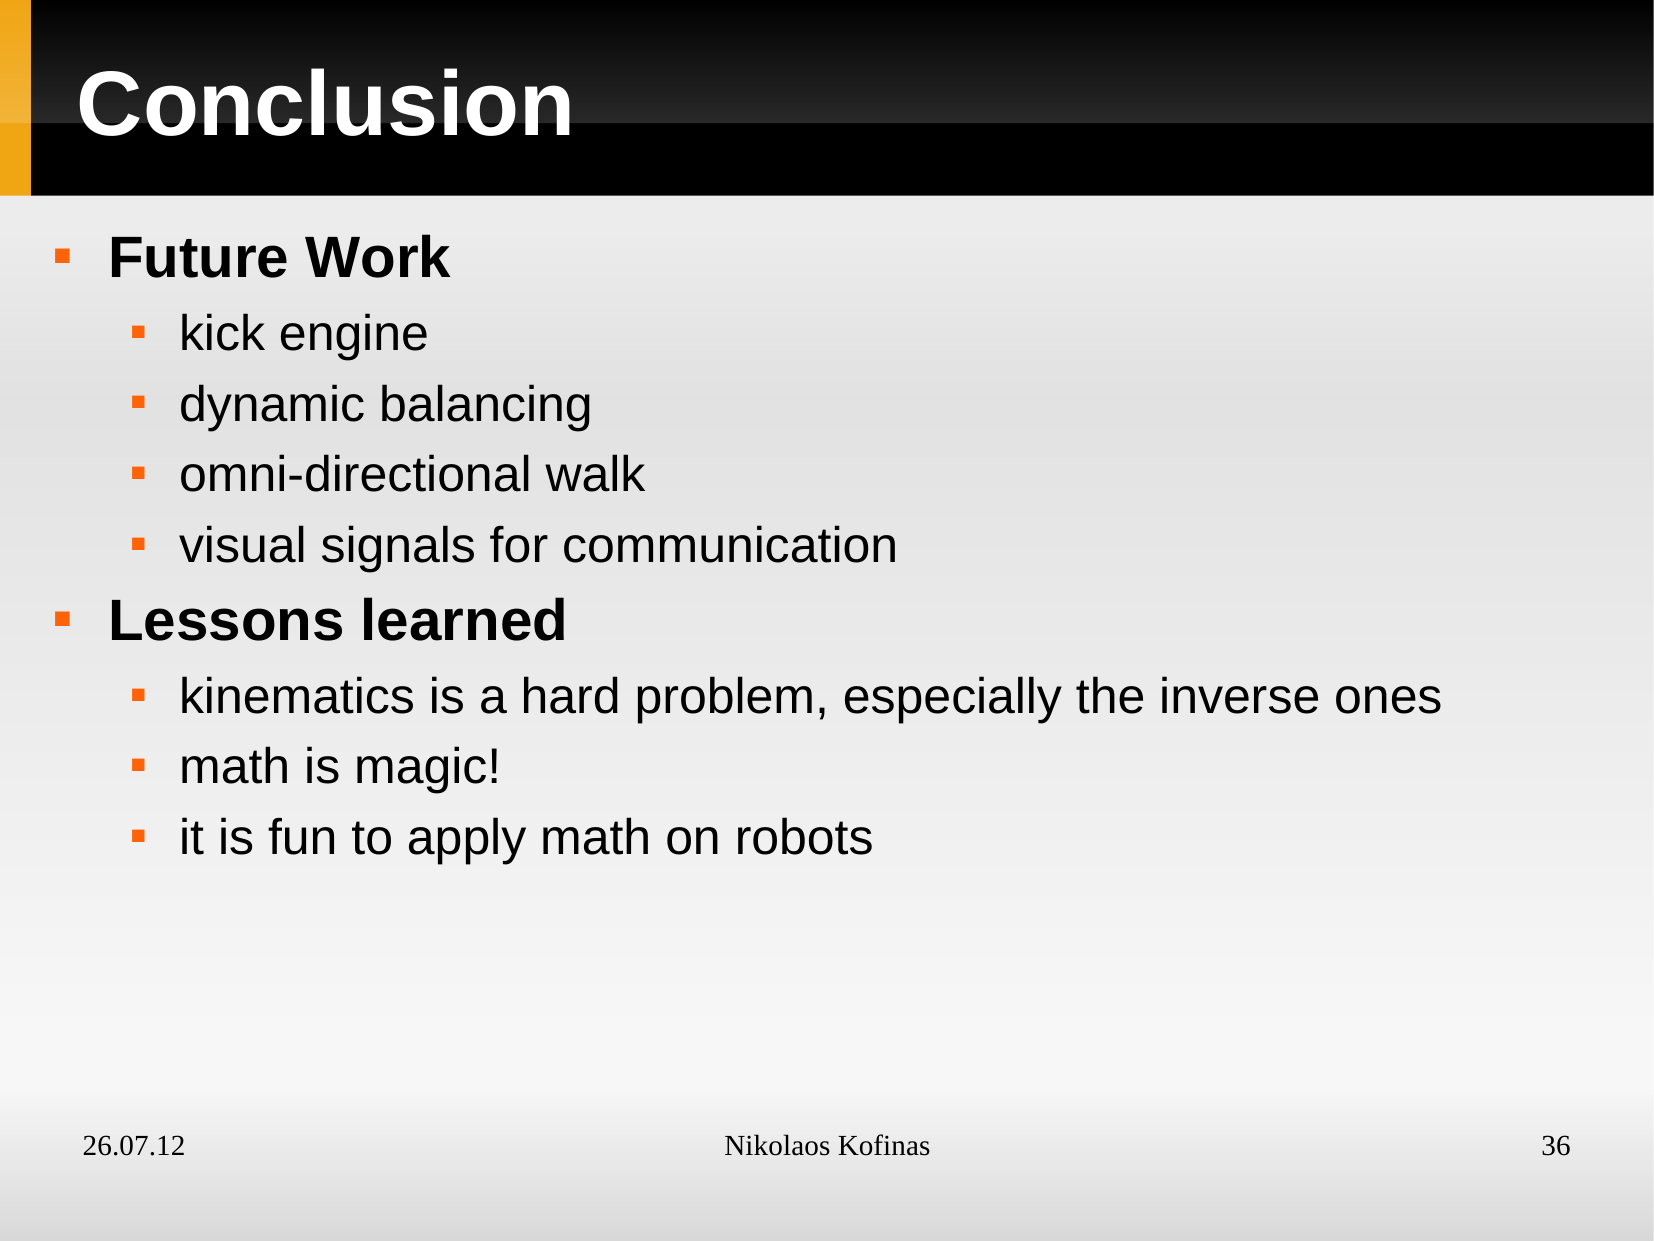

# Conclusion
Future Work
kick engine
dynamic balancing
omni-directional walk
visual signals for communication
Lessons learned
kinematics is a hard problem, especially the inverse ones
math is magic!
it is fun to apply math on robots
26.07.12
Νικόλαος Κοφινάς
36